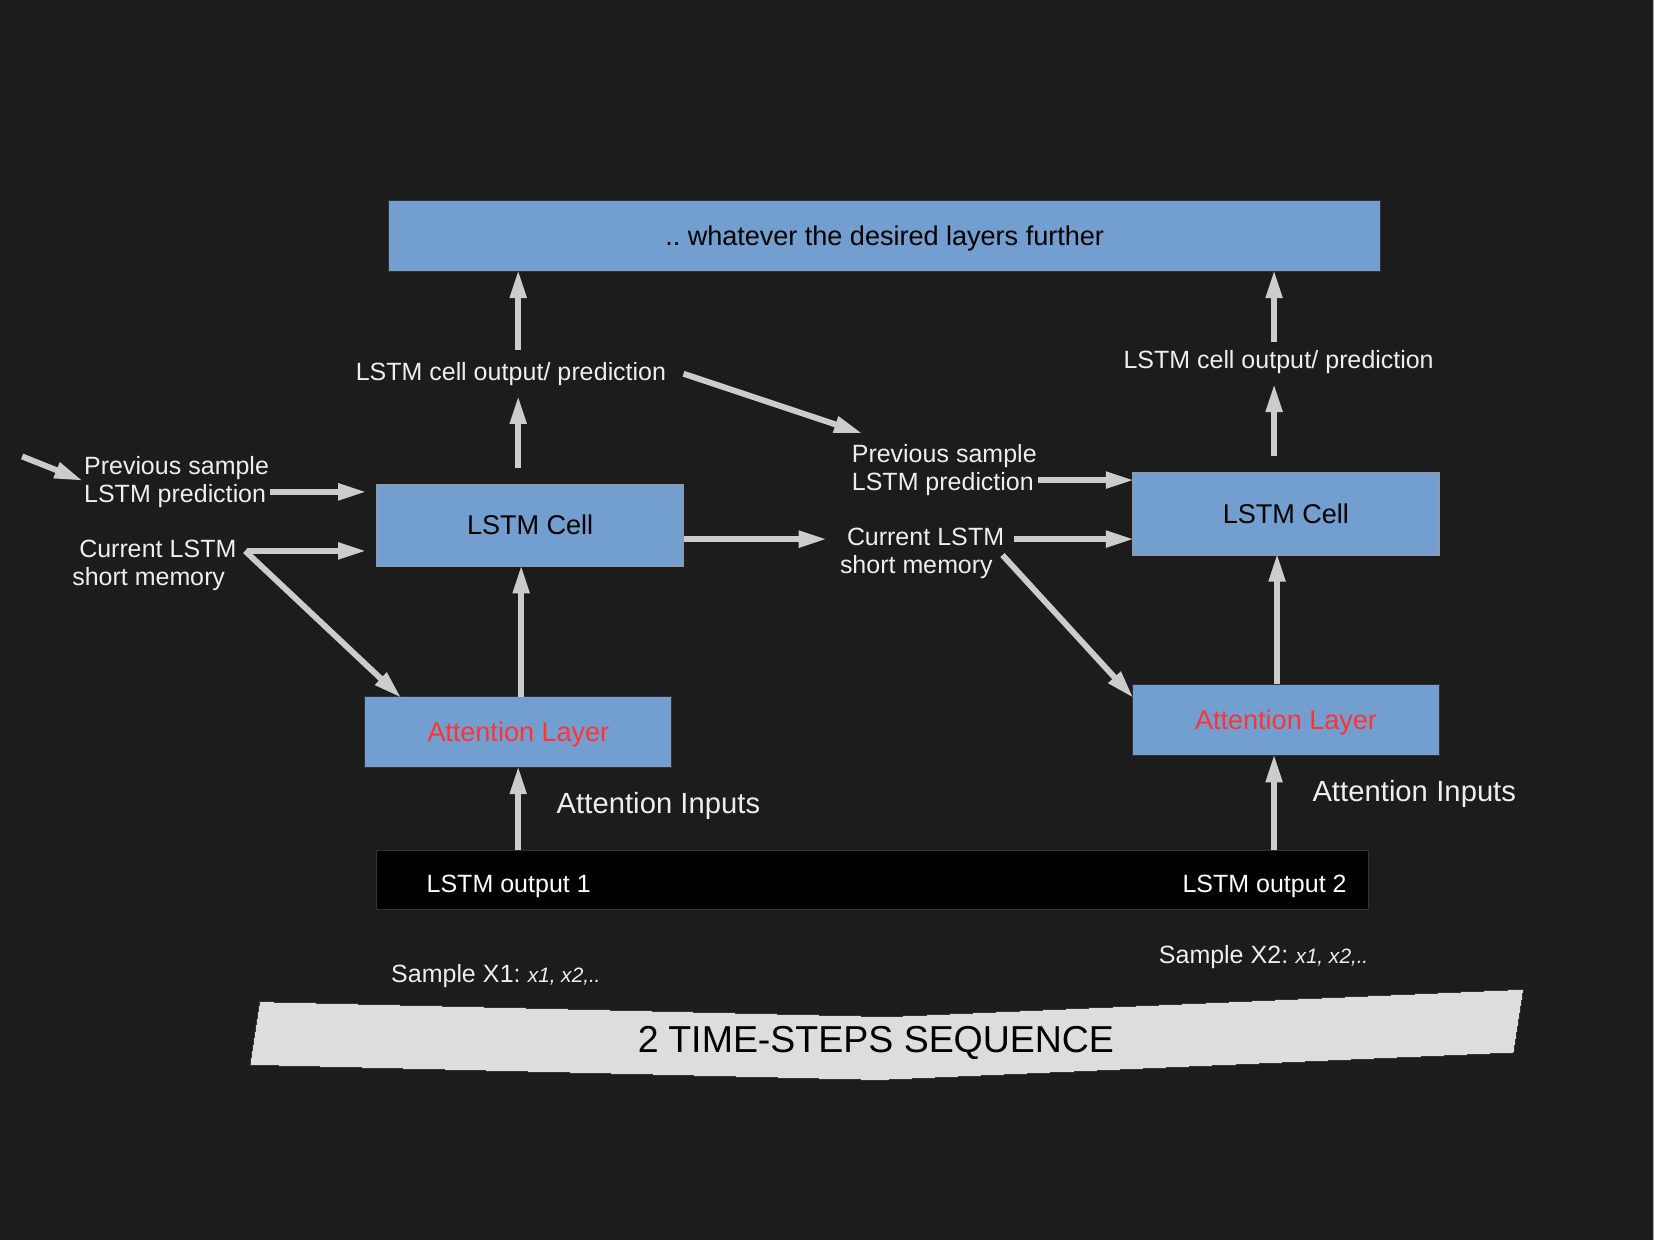

.. whatever the desired layers further
LSTM cell output/ prediction
LSTM cell output/ prediction
Previous sample LSTM prediction
Previous sample LSTM prediction
LSTM Cell
LSTM Cell
 Current LSTM short memory
 Current LSTM short memory
Attention Layer
Attention Layer
Attention Inputs
Attention Inputs
LSTM output 2
LSTM output 1
Sample X2: x1, x2,..
Sample X1: x1, x2,..
2 TIME-STEPS SEQUENCE